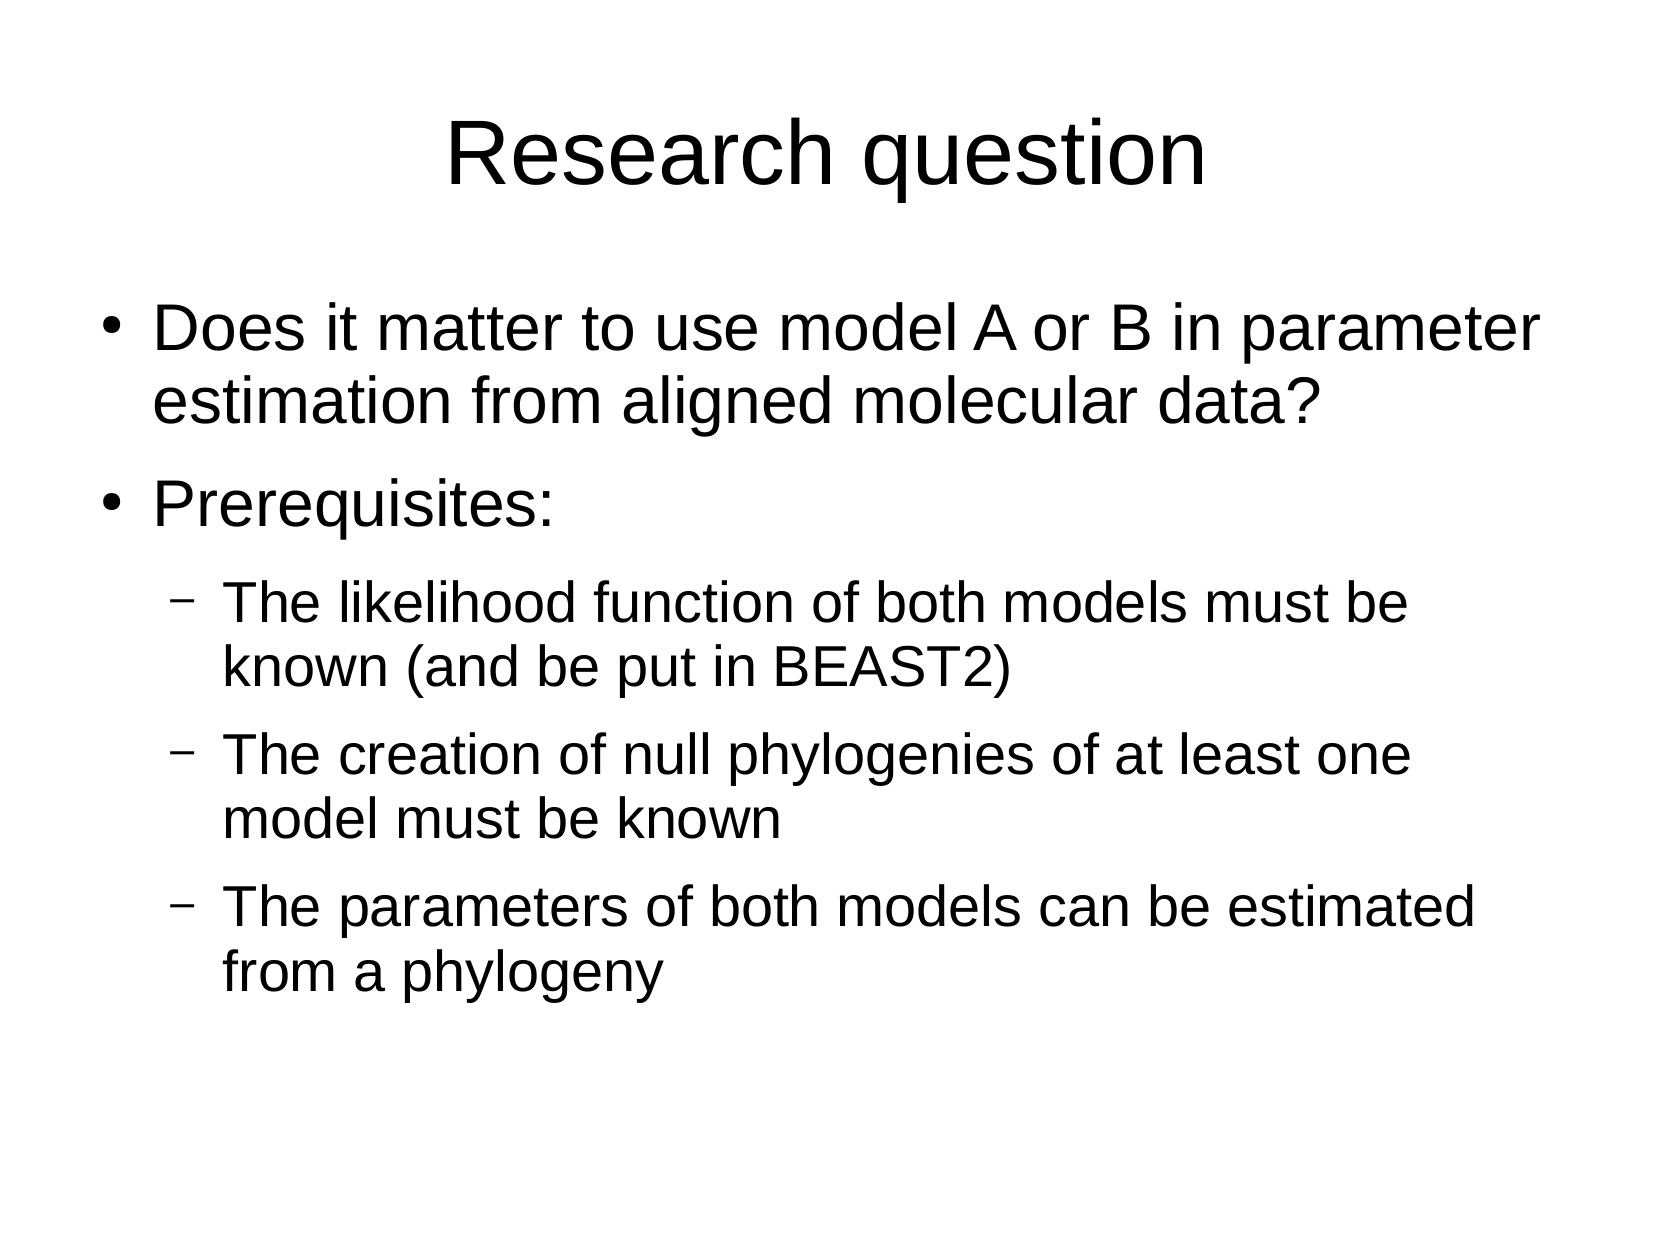

# Research question
Does it matter to use model A or B in parameter estimation from aligned molecular data?
Prerequisites:
The likelihood function of both models must be known (and be put in BEAST2)
The creation of null phylogenies of at least one model must be known
The parameters of both models can be estimated from a phylogeny